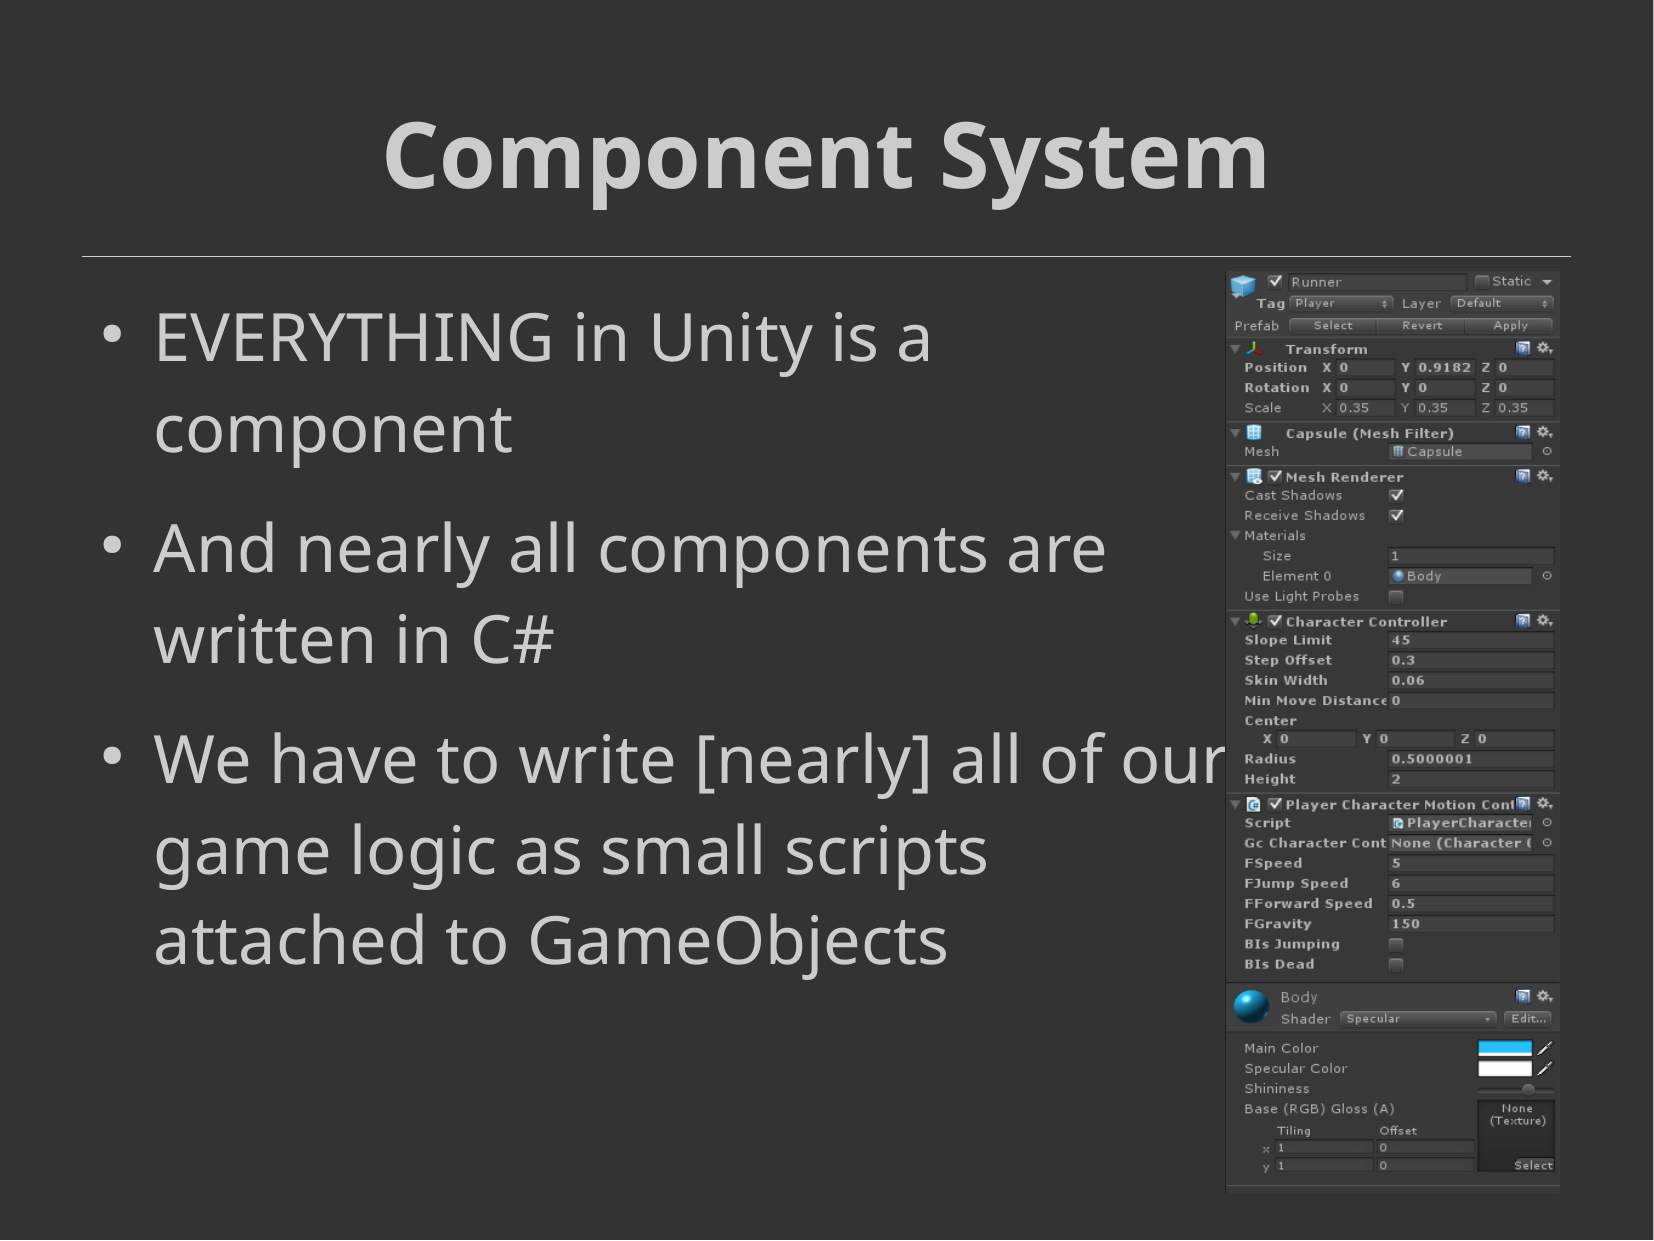

# Component System
EVERYTHING in Unity is a component
And nearly all components are written in C#
We have to write [nearly] all of our game logic as small scripts attached to GameObjects